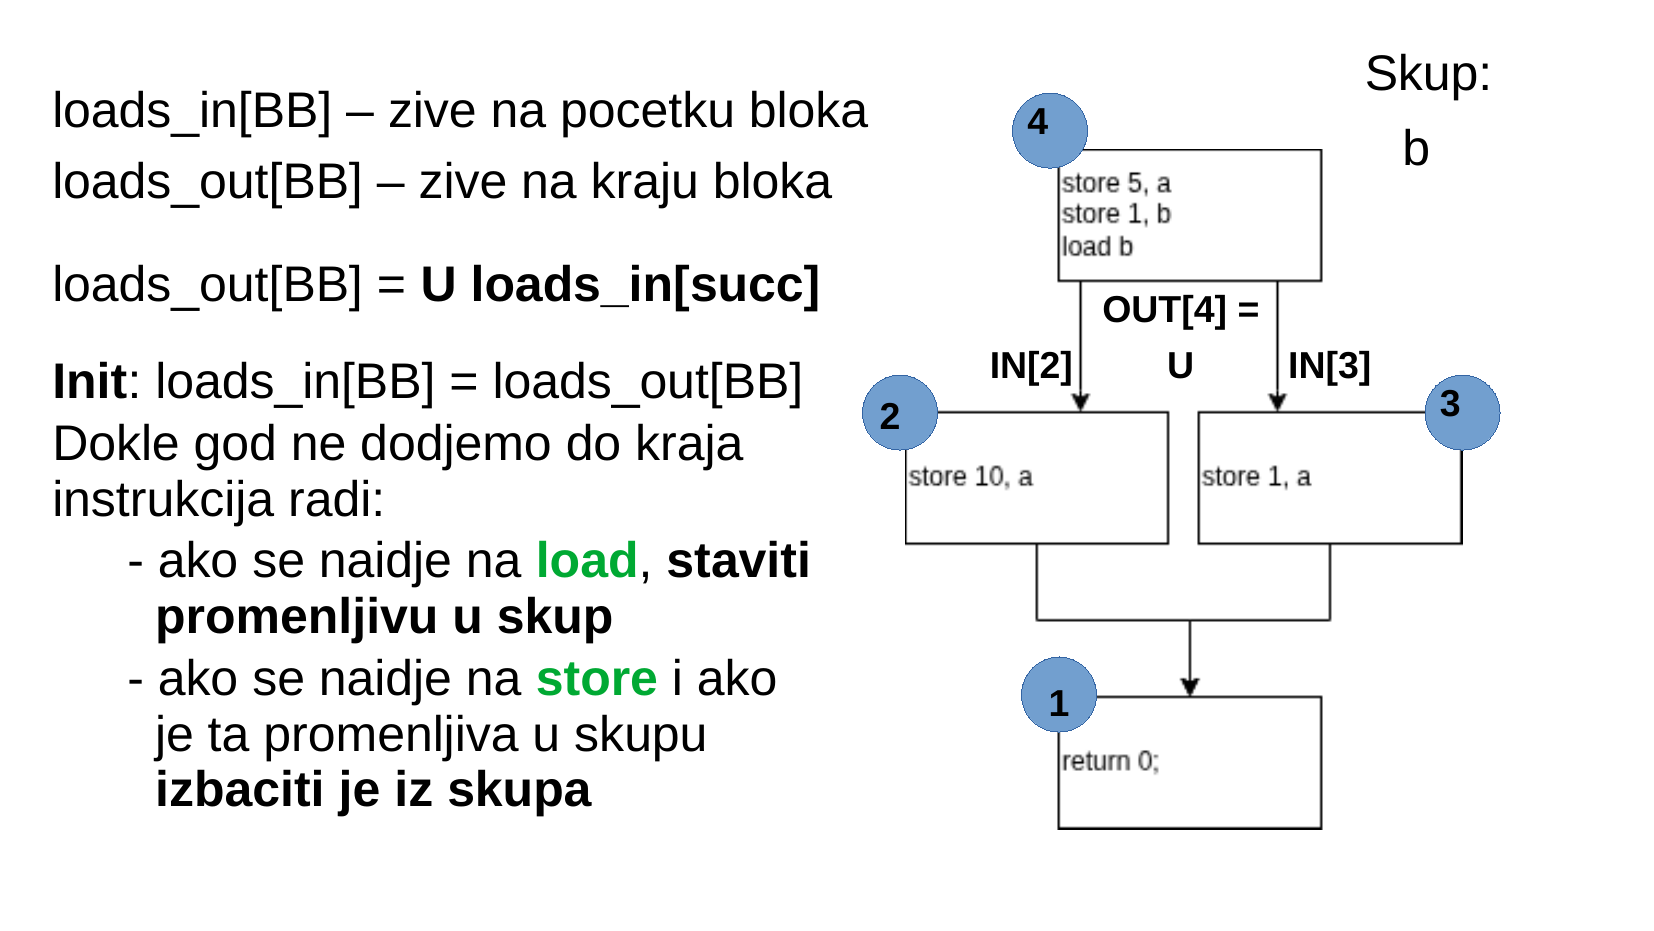

Skup:
loads_in[BB] – zive na pocetku bloka
loads_out[BB] – zive na kraju bloka
4
b
loads_out[BB] = U loads_in[succ]
OUT[4] =
IN[2] U IN[3]
Init: loads_in[BB] = loads_out[BB]
Dokle god ne dodjemo do kraja instrukcija radi:
	- ako se naidje na load, staviti 	 promenljivu u skup
	- ako se naidje na store i ako 		 je ta promenljiva u skupu		 	 izbaciti je iz skupa
3
2
1